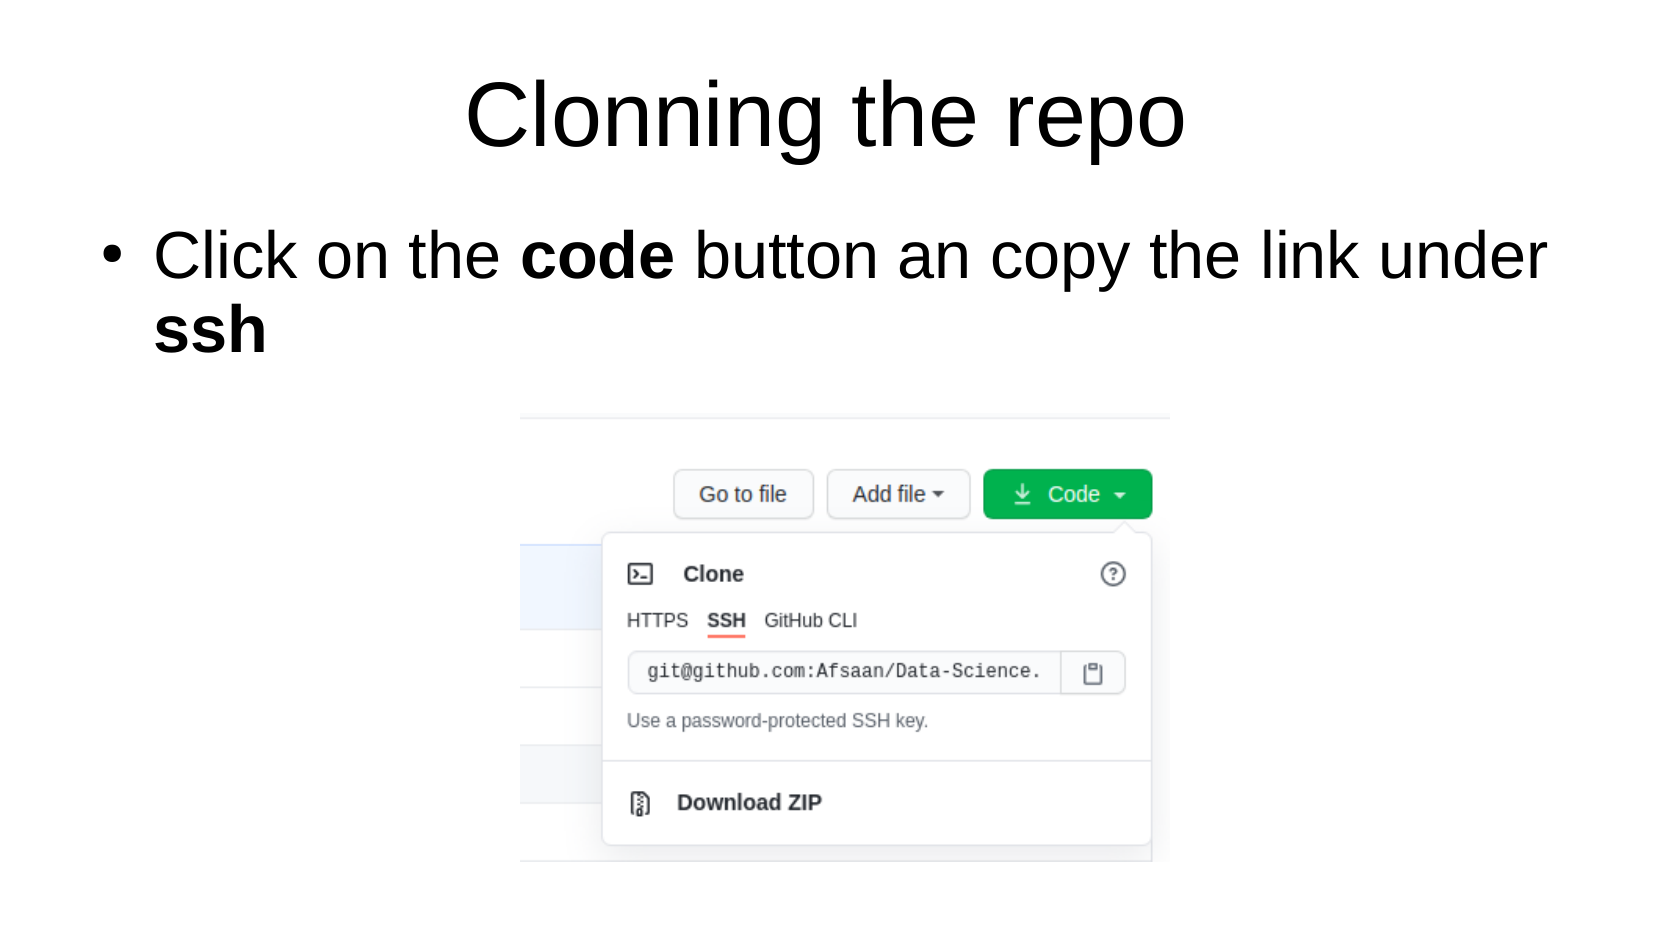

# Clonning the repo
Click on the code button an copy the link under ssh